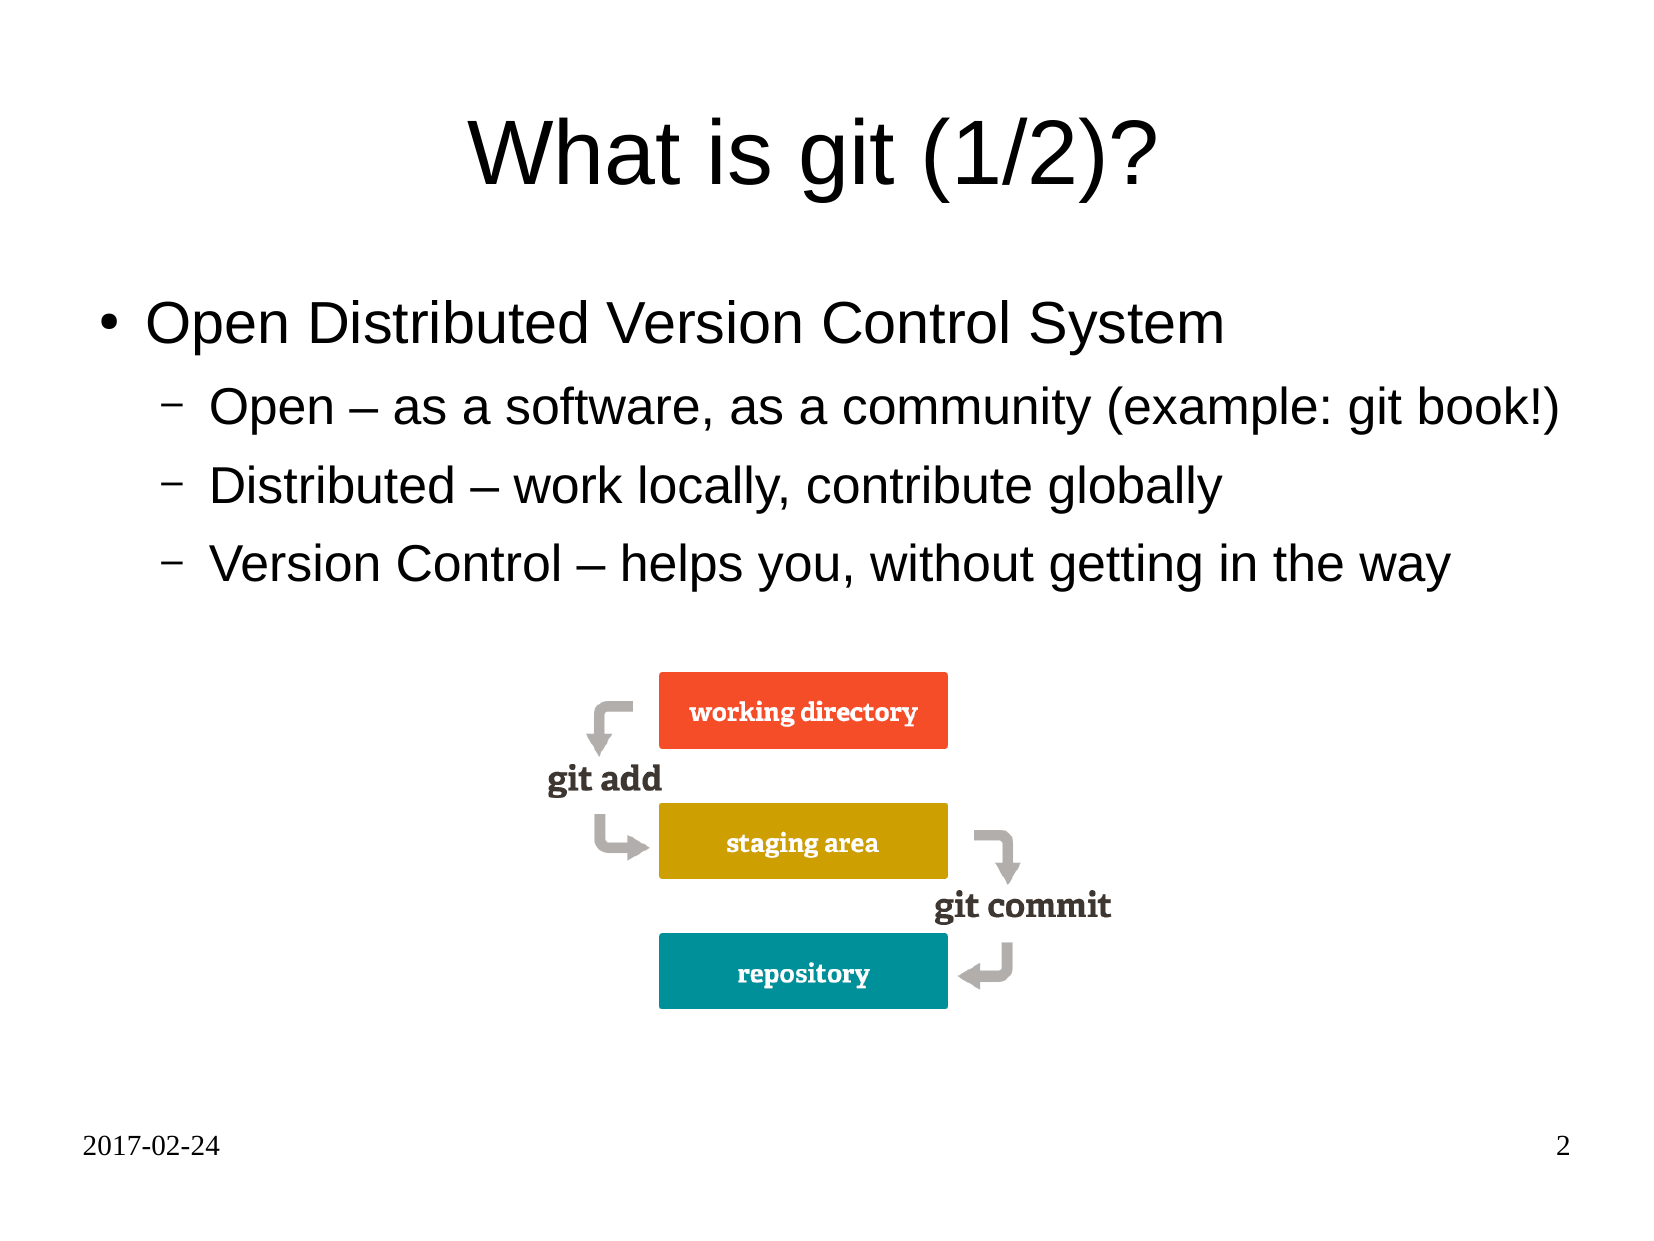

# What is git (1/2)?
Open Distributed Version Control System
Open – as a software, as a community (example: git book!)
Distributed – work locally, contribute globally
Version Control – helps you, without getting in the way
2017-02-24
2